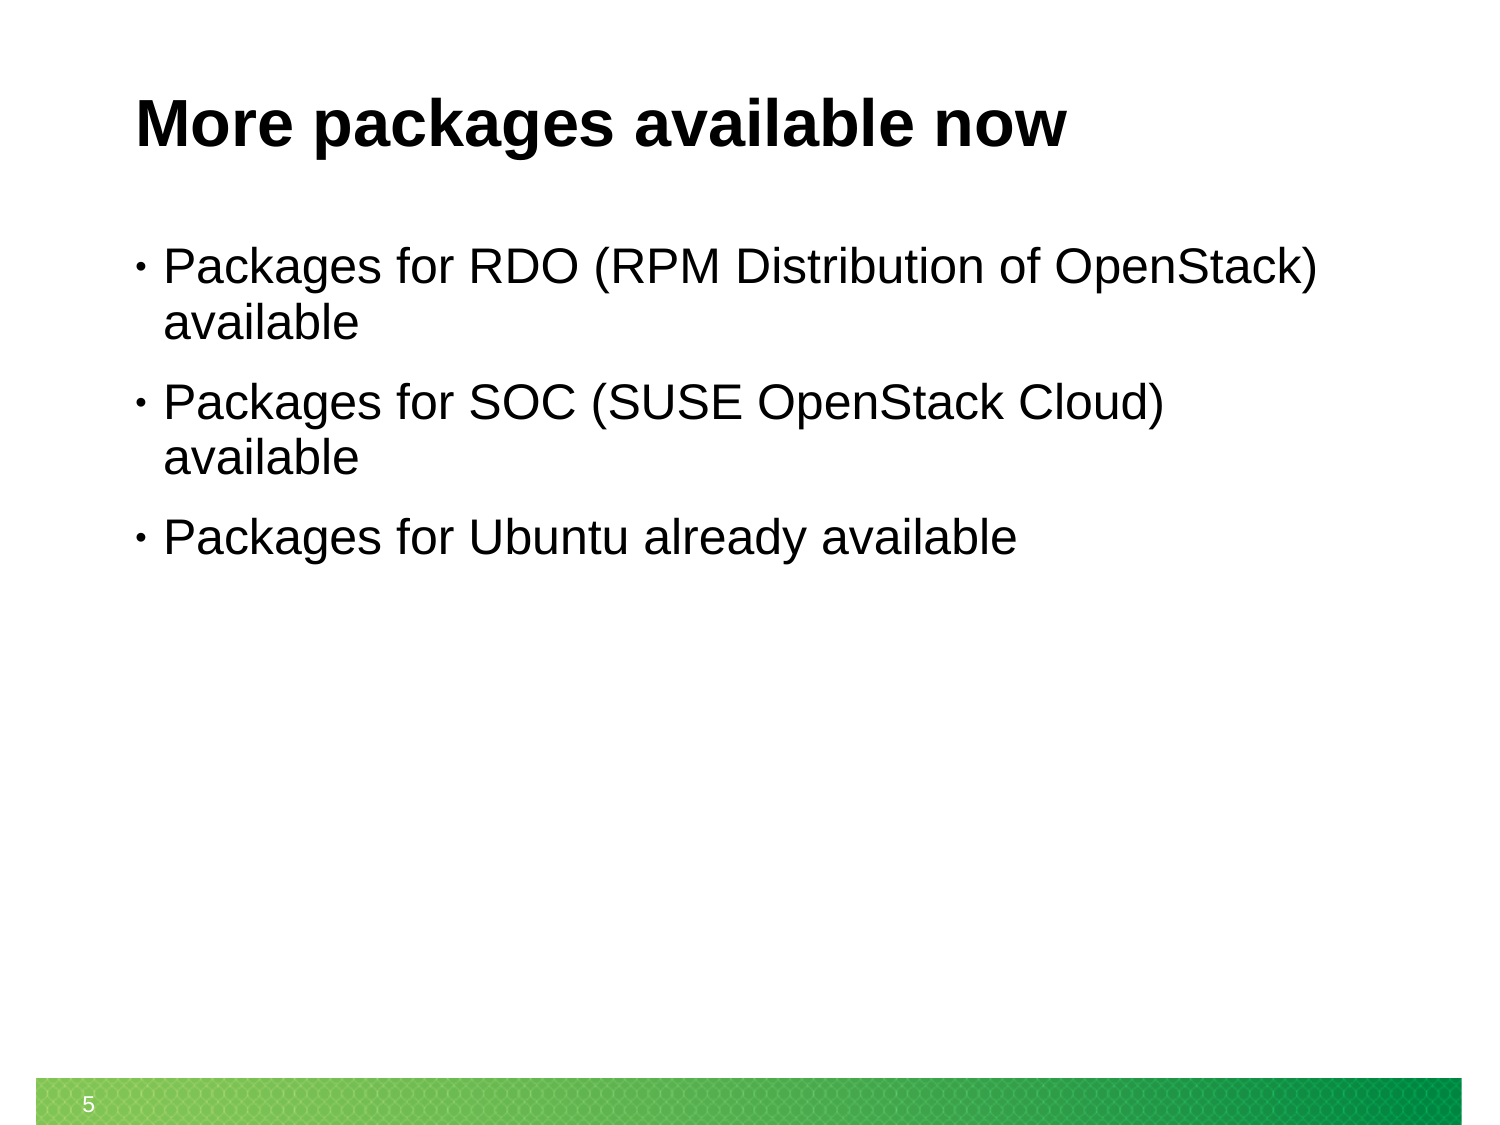

# More packages available now
Packages for RDO (RPM Distribution of OpenStack) available
Packages for SOC (SUSE OpenStack Cloud) available
Packages for Ubuntu already available